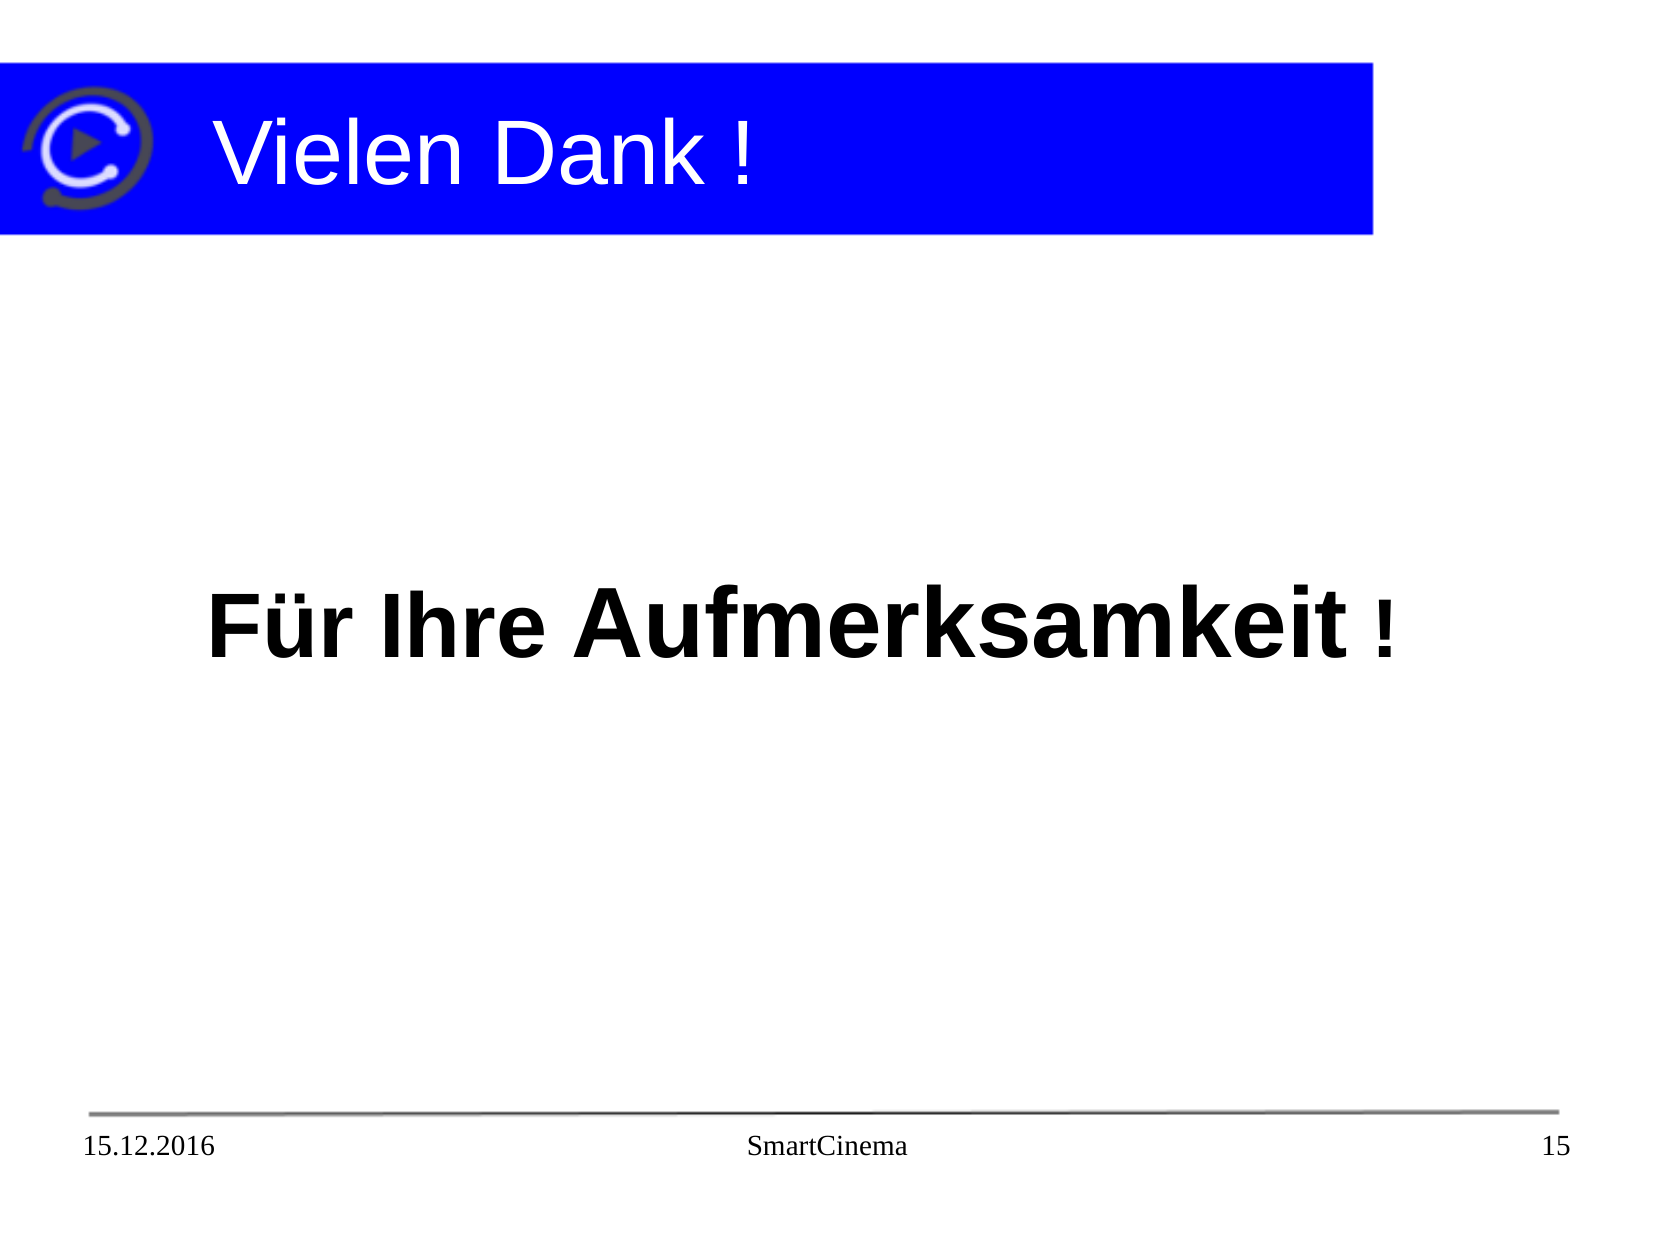

# Vielen Dank !
Für Ihre Aufmerksamkeit !
15.12.2016
SmartCinema
15